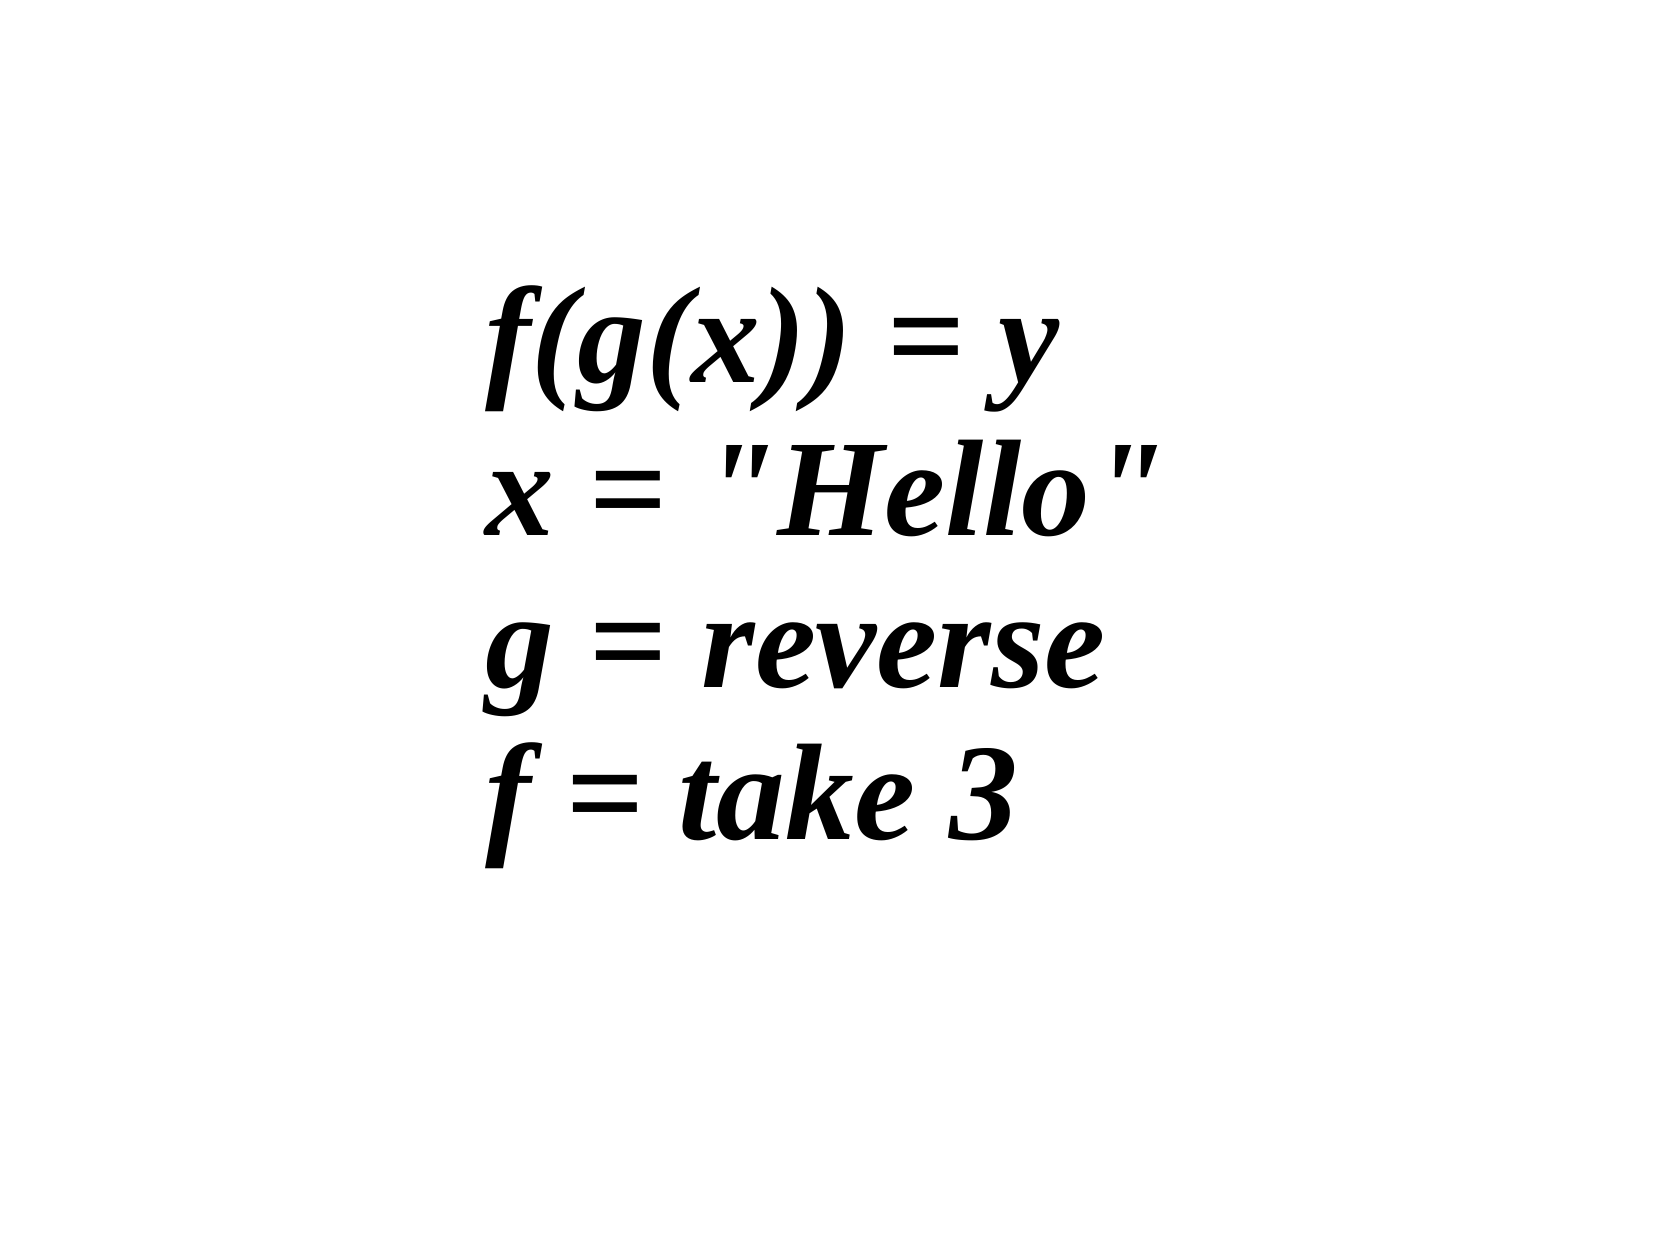

# f(g(x)) = y x = "Hello" g = reverse f = take 3